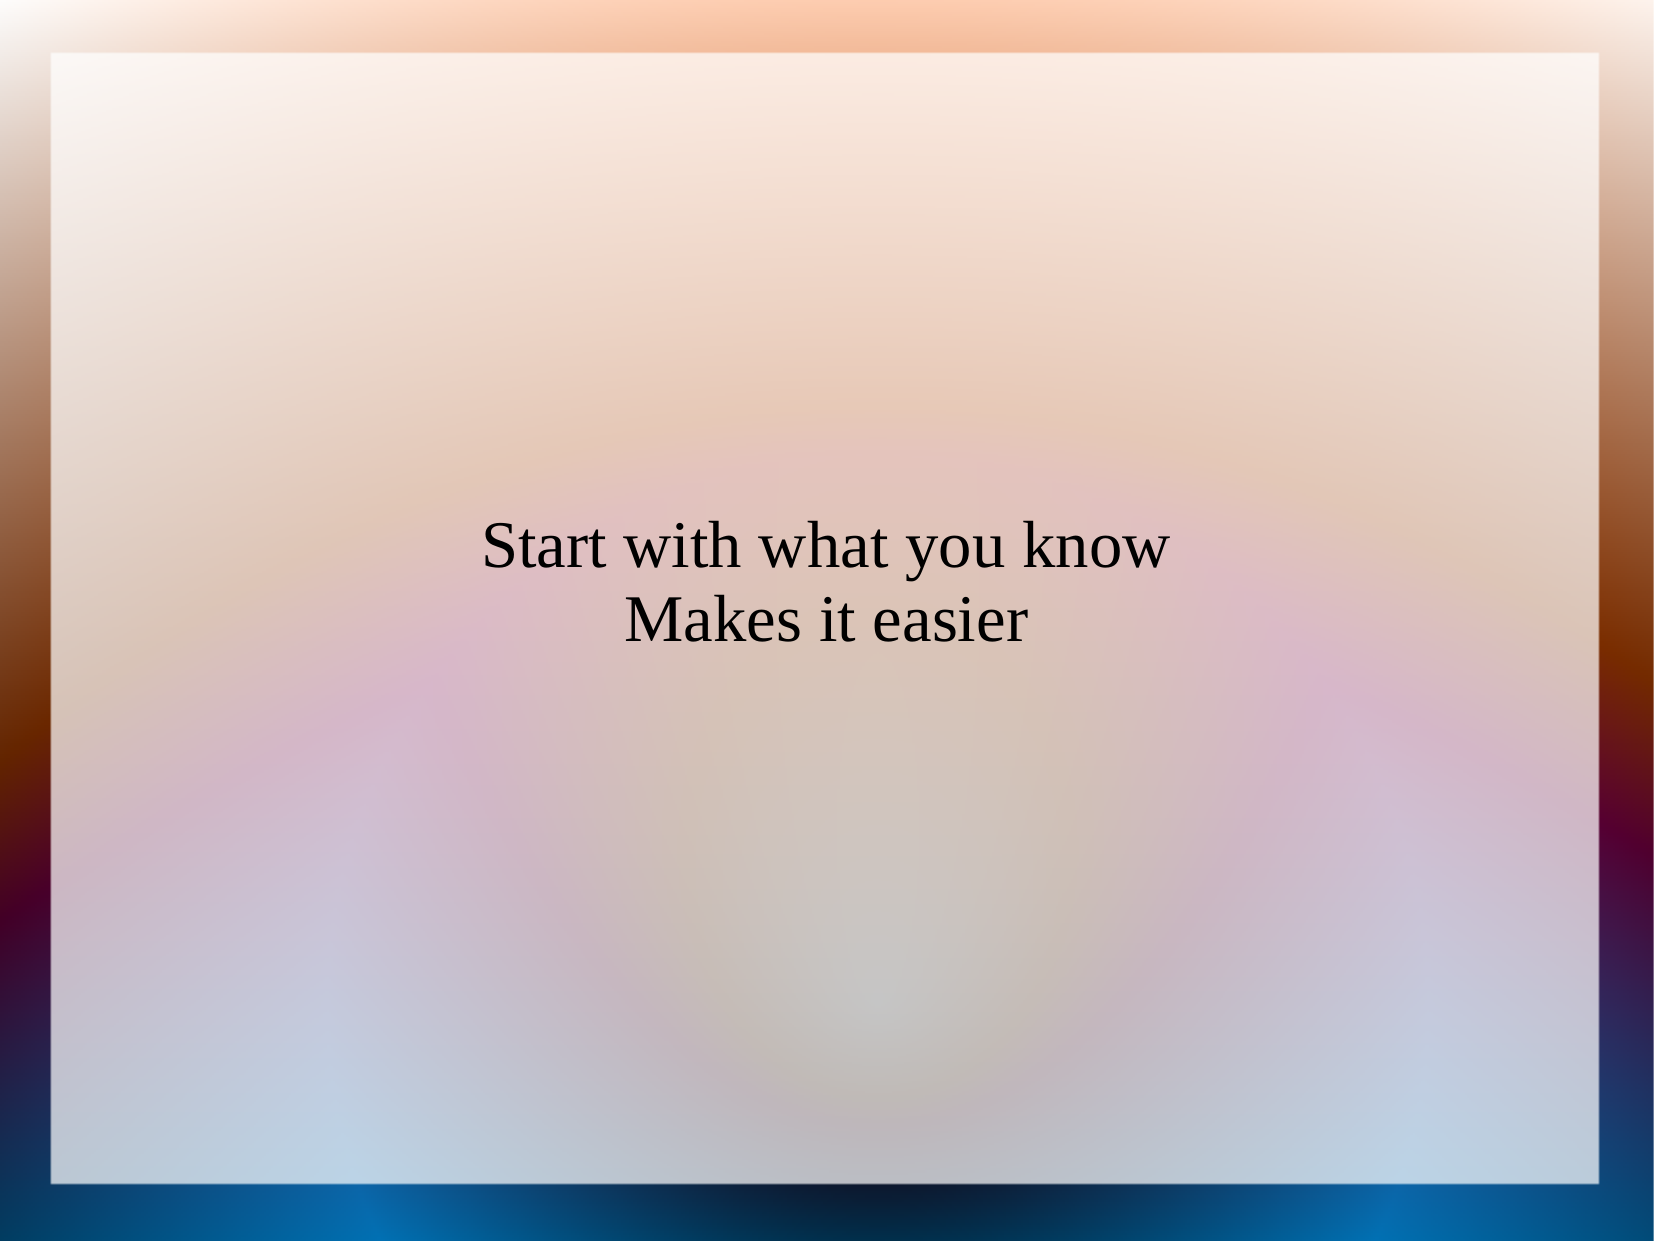

# Start with what you know
Makes it easier